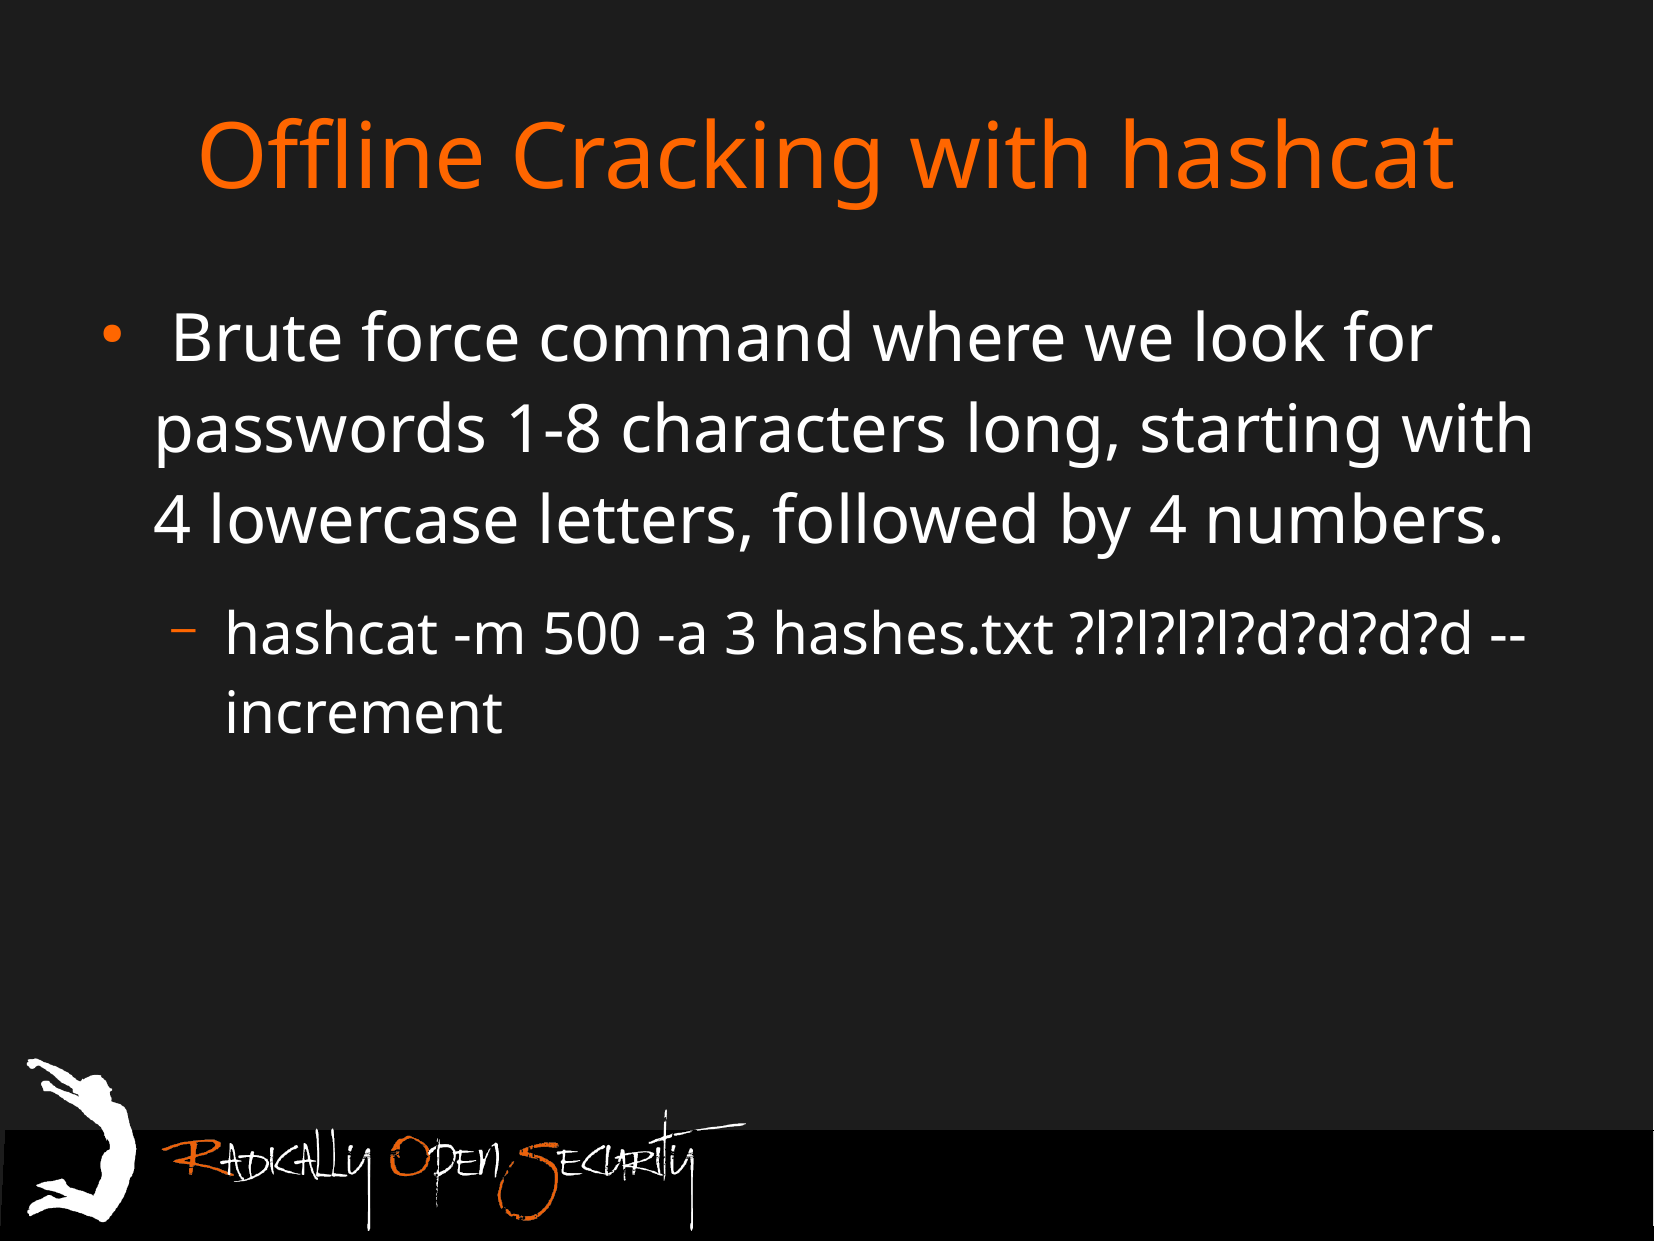

# Offline Cracking with hashcat
 Brute force command where we look for passwords 1-8 characters long, starting with 4 lowercase letters, followed by 4 numbers.
hashcat -m 500 -a 3 hashes.txt ?l?l?l?l?d?d?d?d --increment